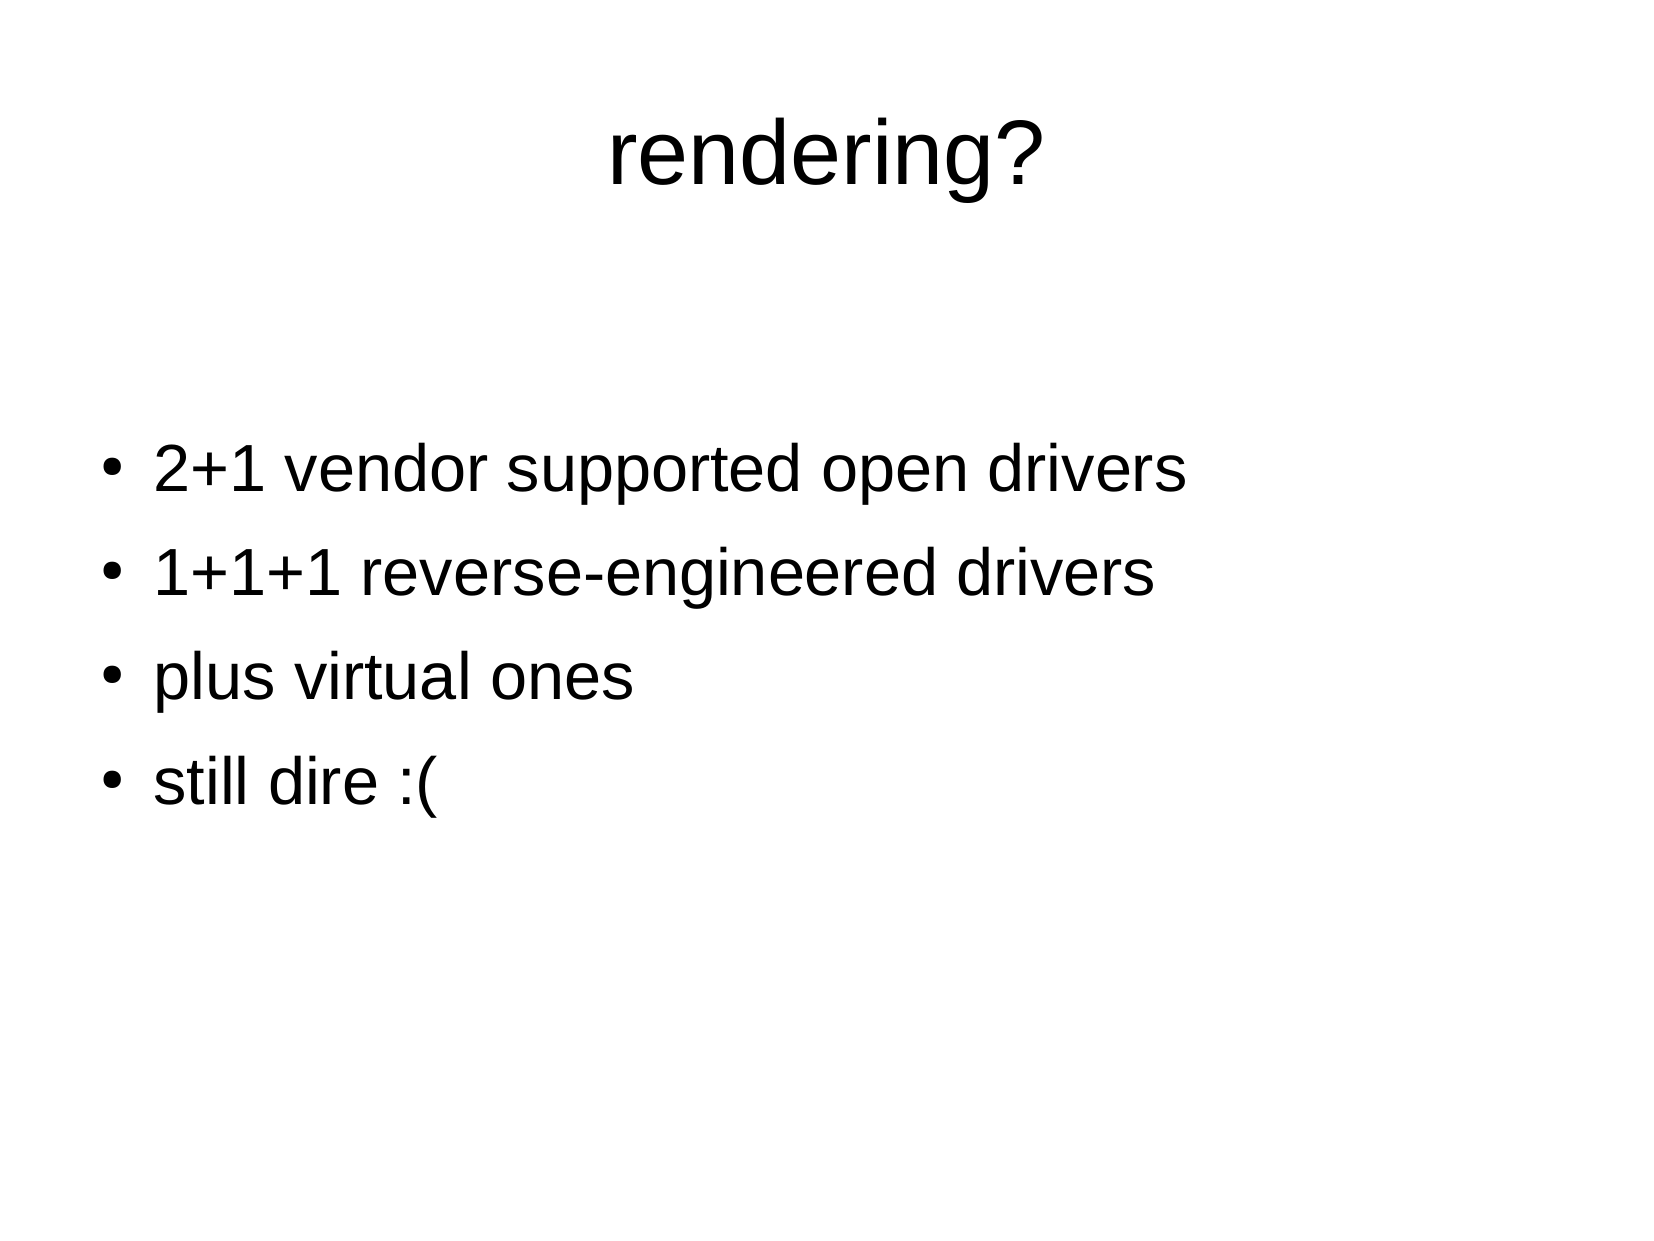

# rendering?
2+1 vendor supported open drivers
1+1+1 reverse-engineered drivers
plus virtual ones
still dire :(